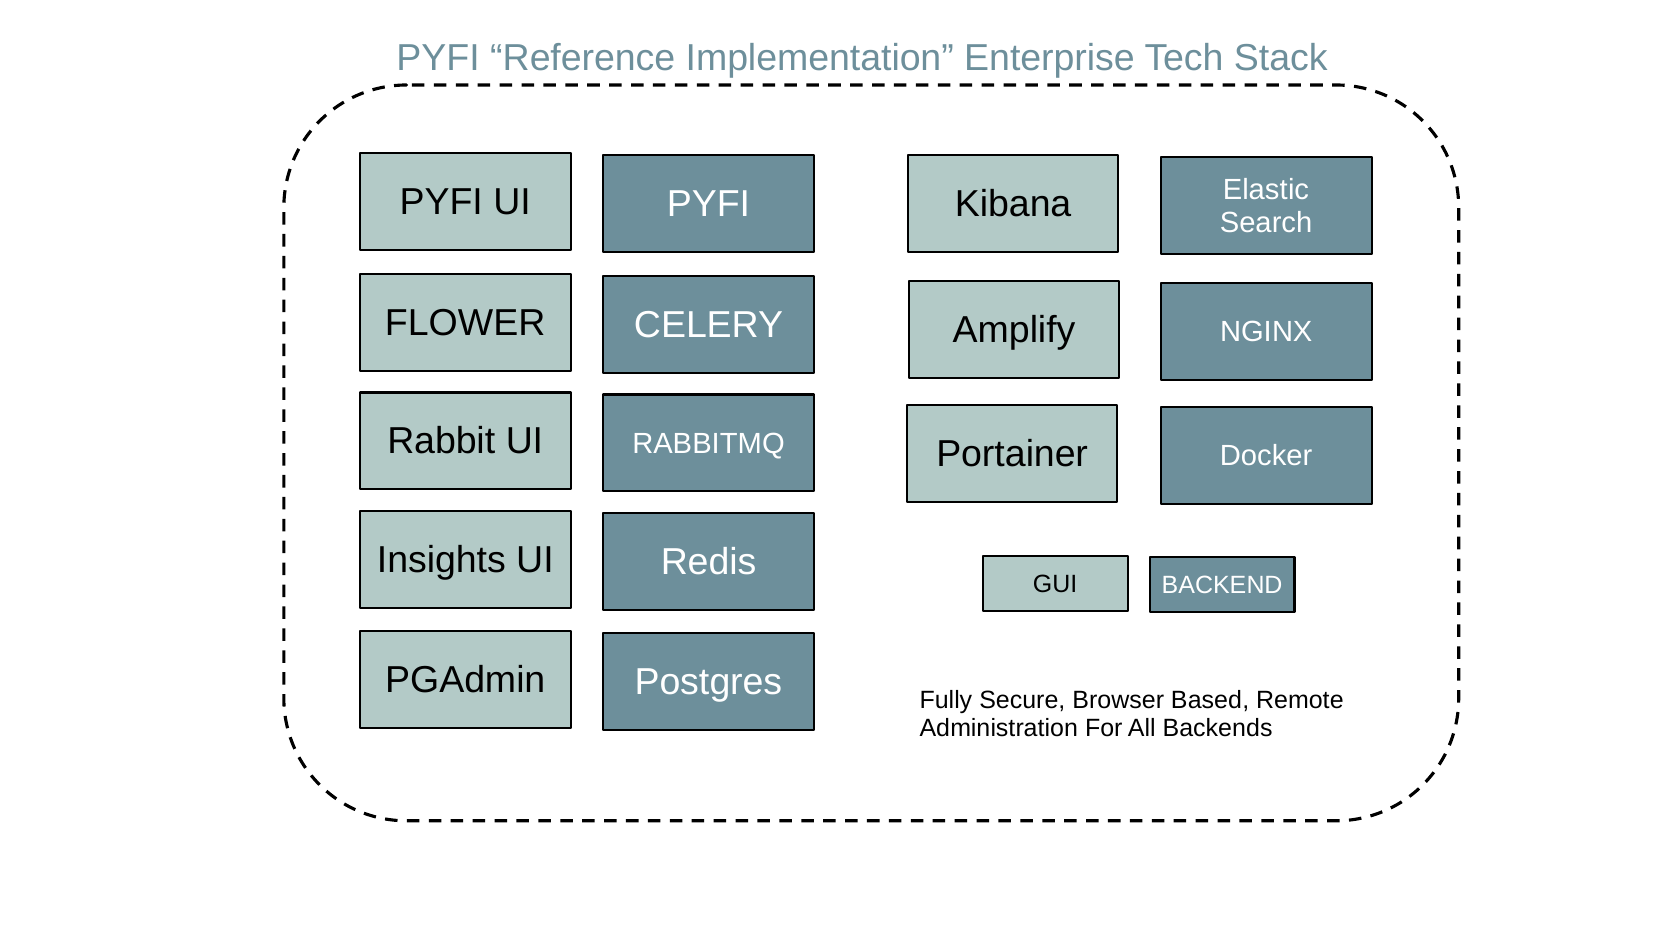

PYFI “Reference Implementation” Enterprise Tech Stack
PYFI UI
PYFI
Kibana
Elastic
Search
FLOWER
CELERY
Amplify
NGINX
Rabbit UI
RABBITMQ
Portainer
Docker
Insights UI
Redis
GUI
BACKEND
PGAdmin
Postgres
Fully Secure, Browser Based, Remote
Administration For All Backends